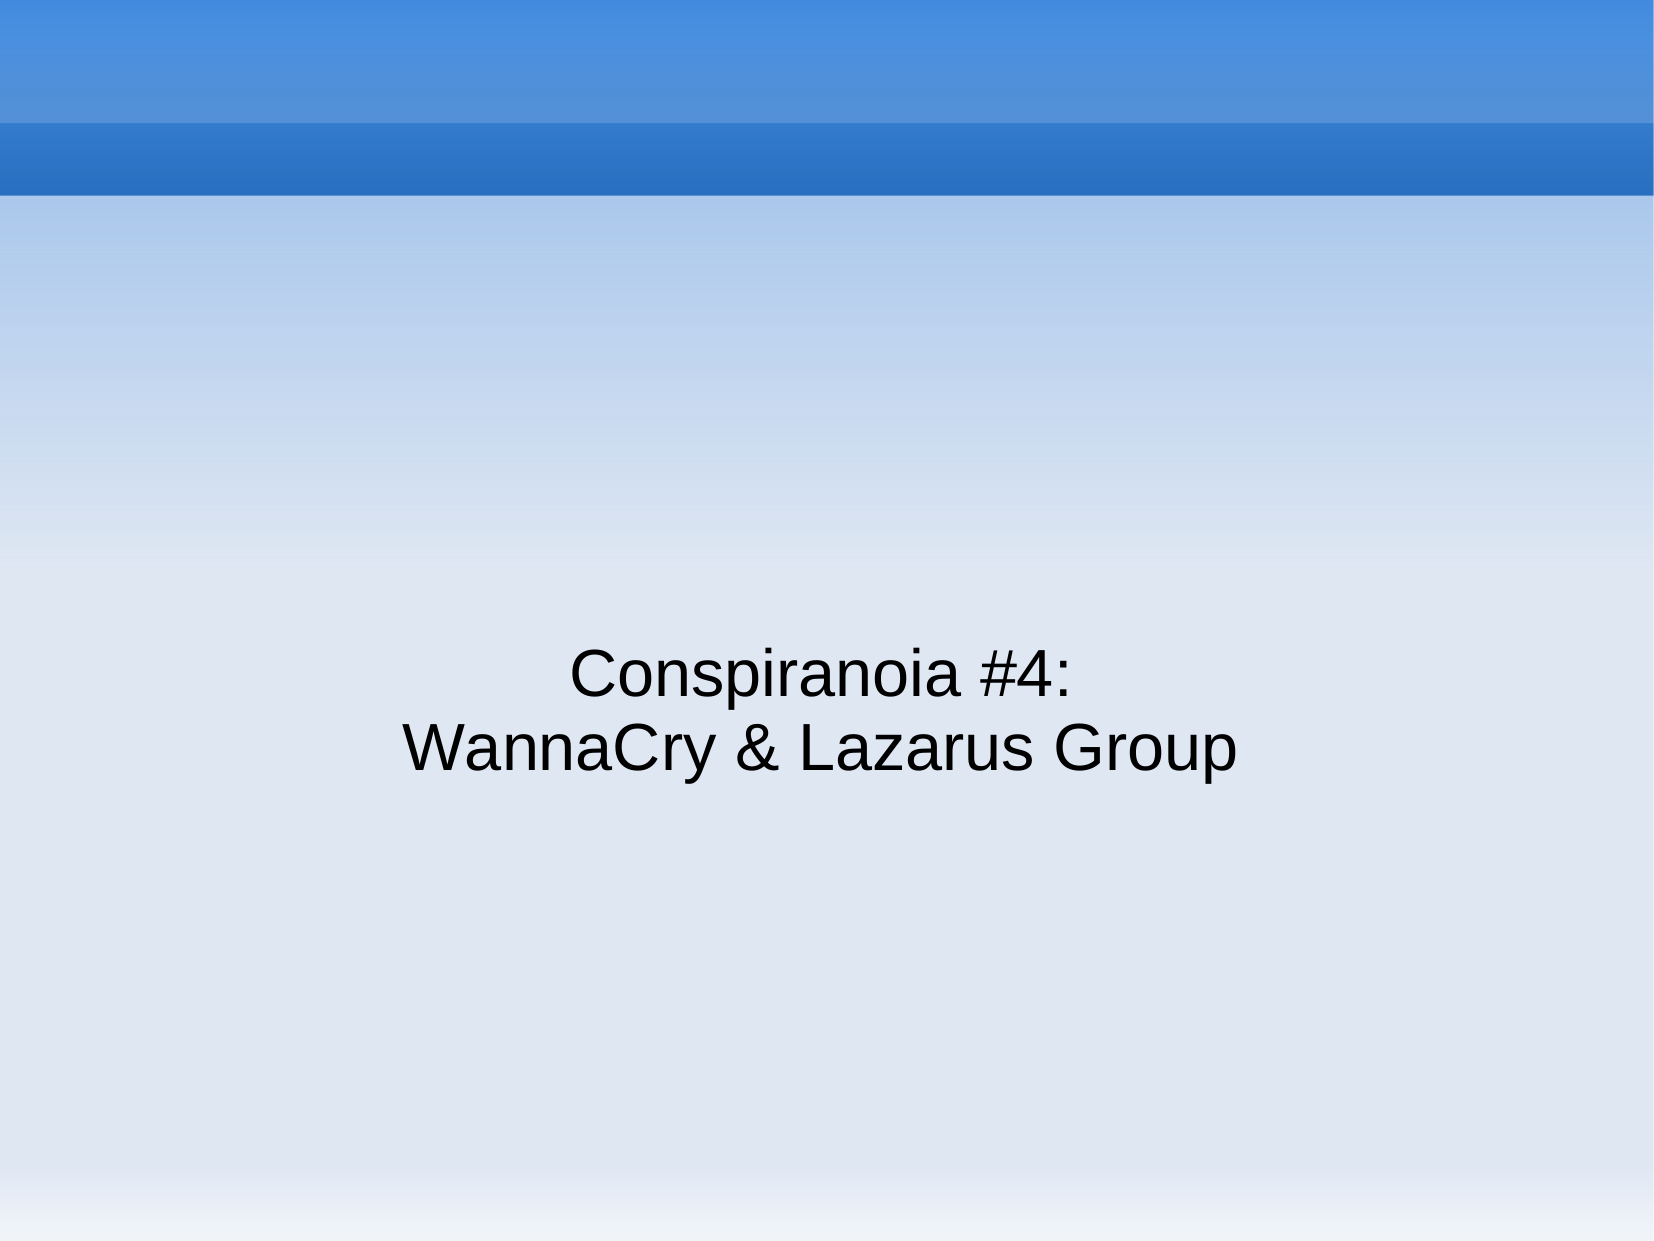

# Conspiranoia #4:
WannaCry & Lazarus Group